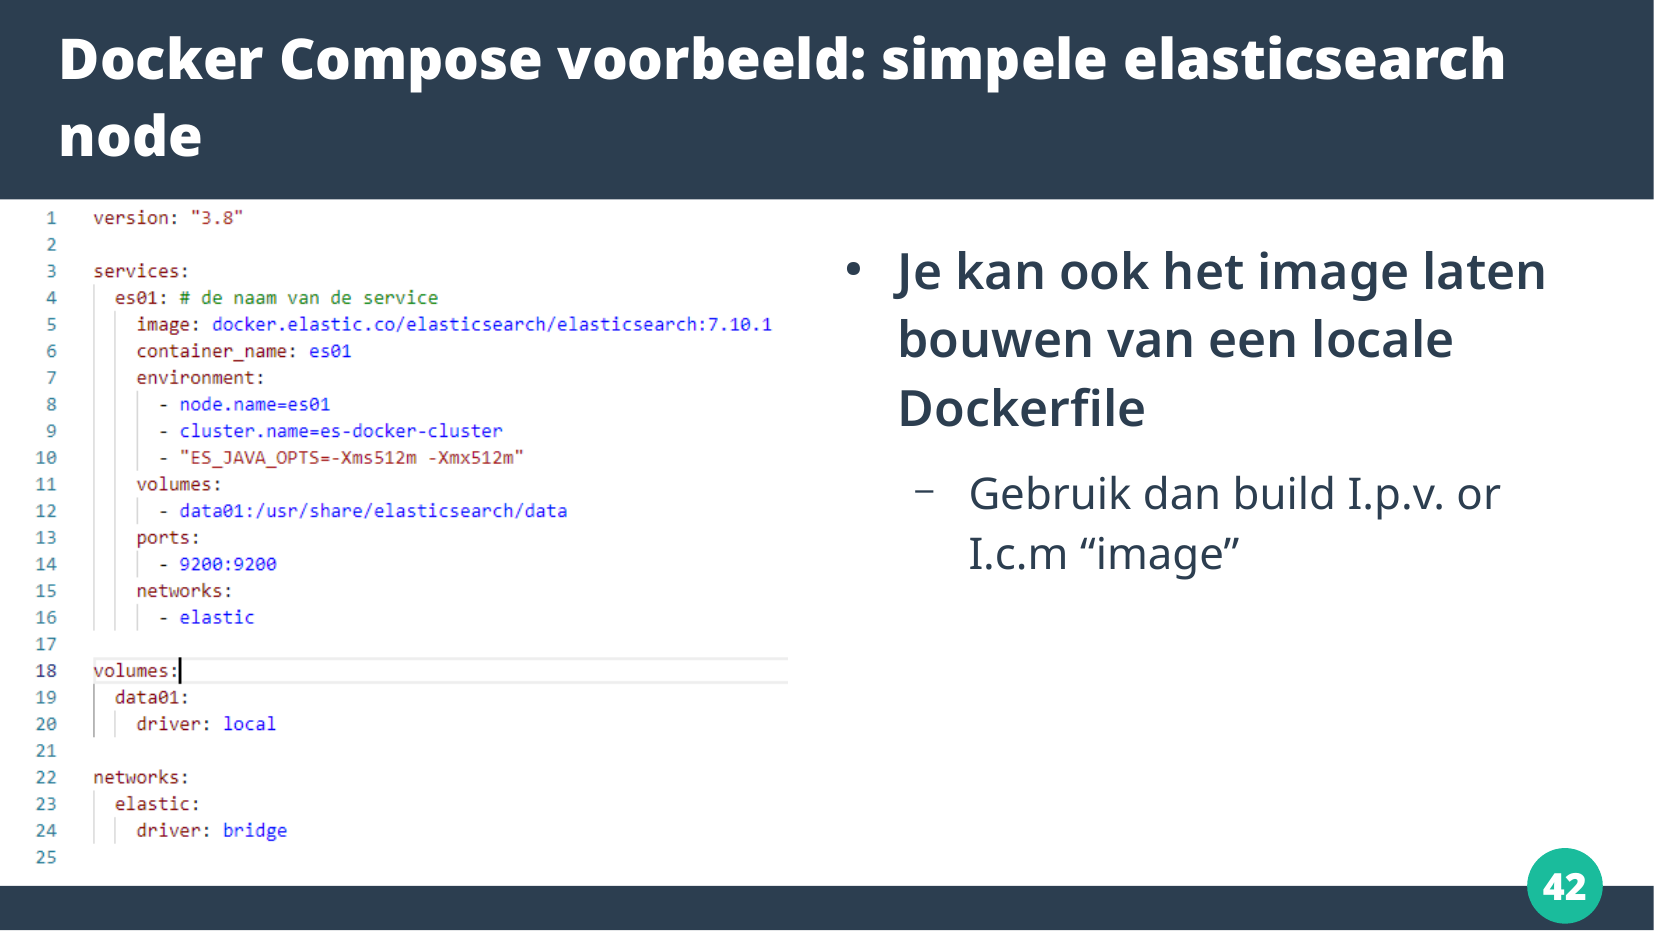

# Docker Compose voorbeeld: simpele elasticsearch node
Je kan ook het image laten bouwen van een locale Dockerfile
Gebruik dan build I.p.v. or I.c.m “image”